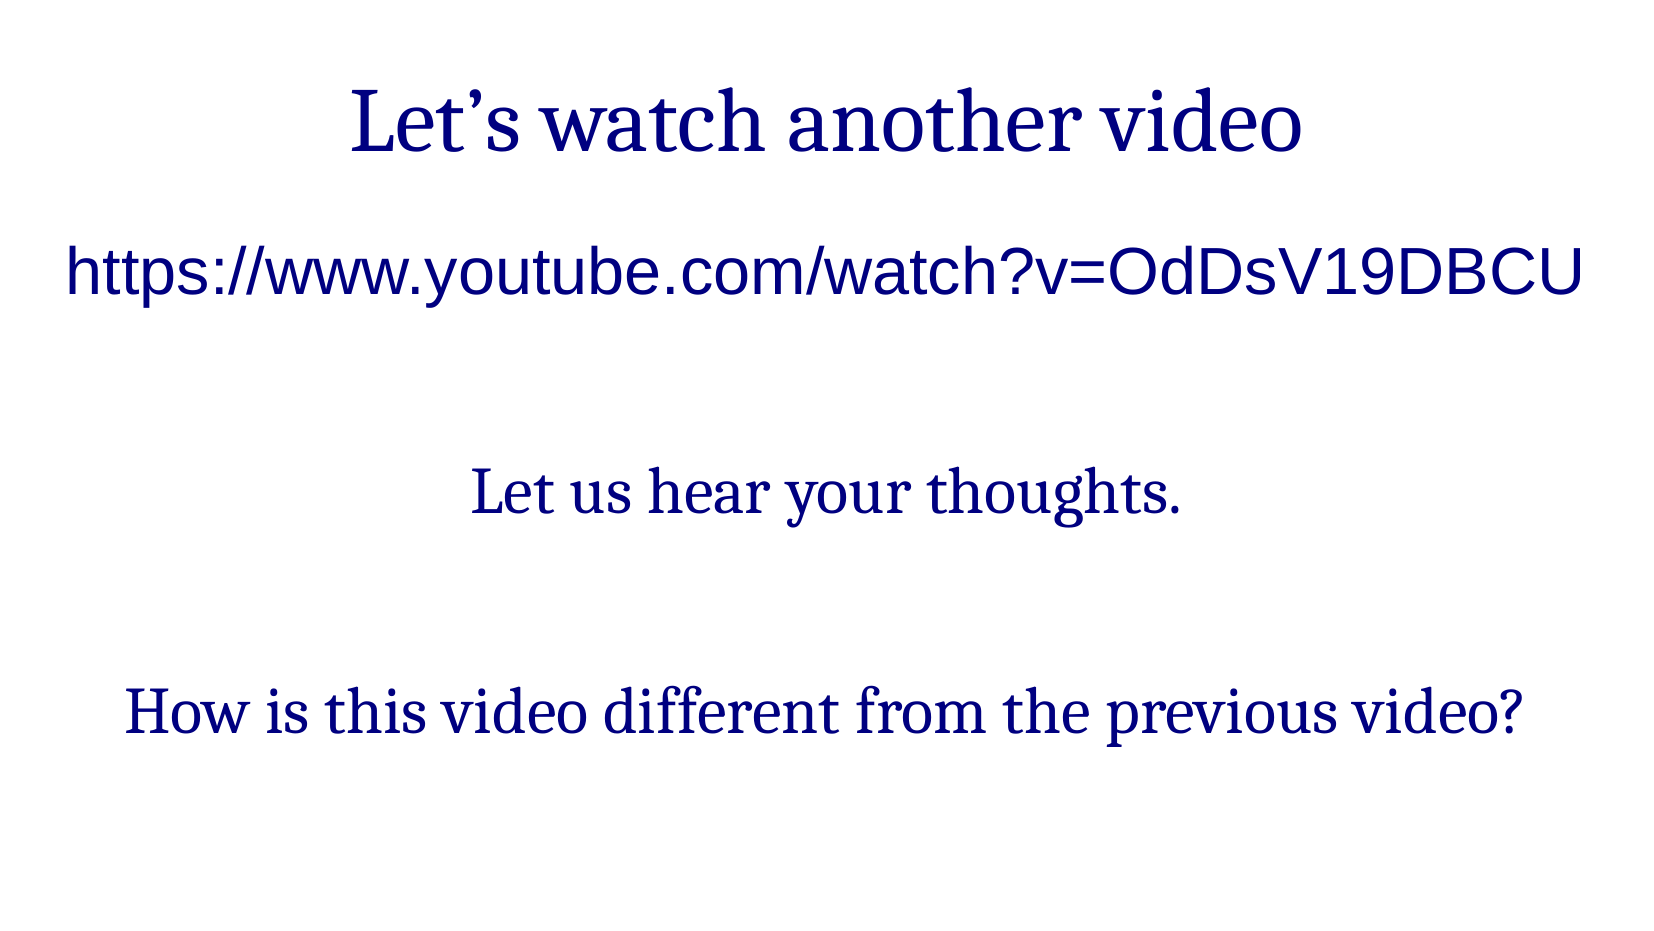

# Let’s watch another video
https://www.youtube.com/watch?v=OdDsV19DBCU
Let us hear your thoughts.
How is this video different from the previous video?